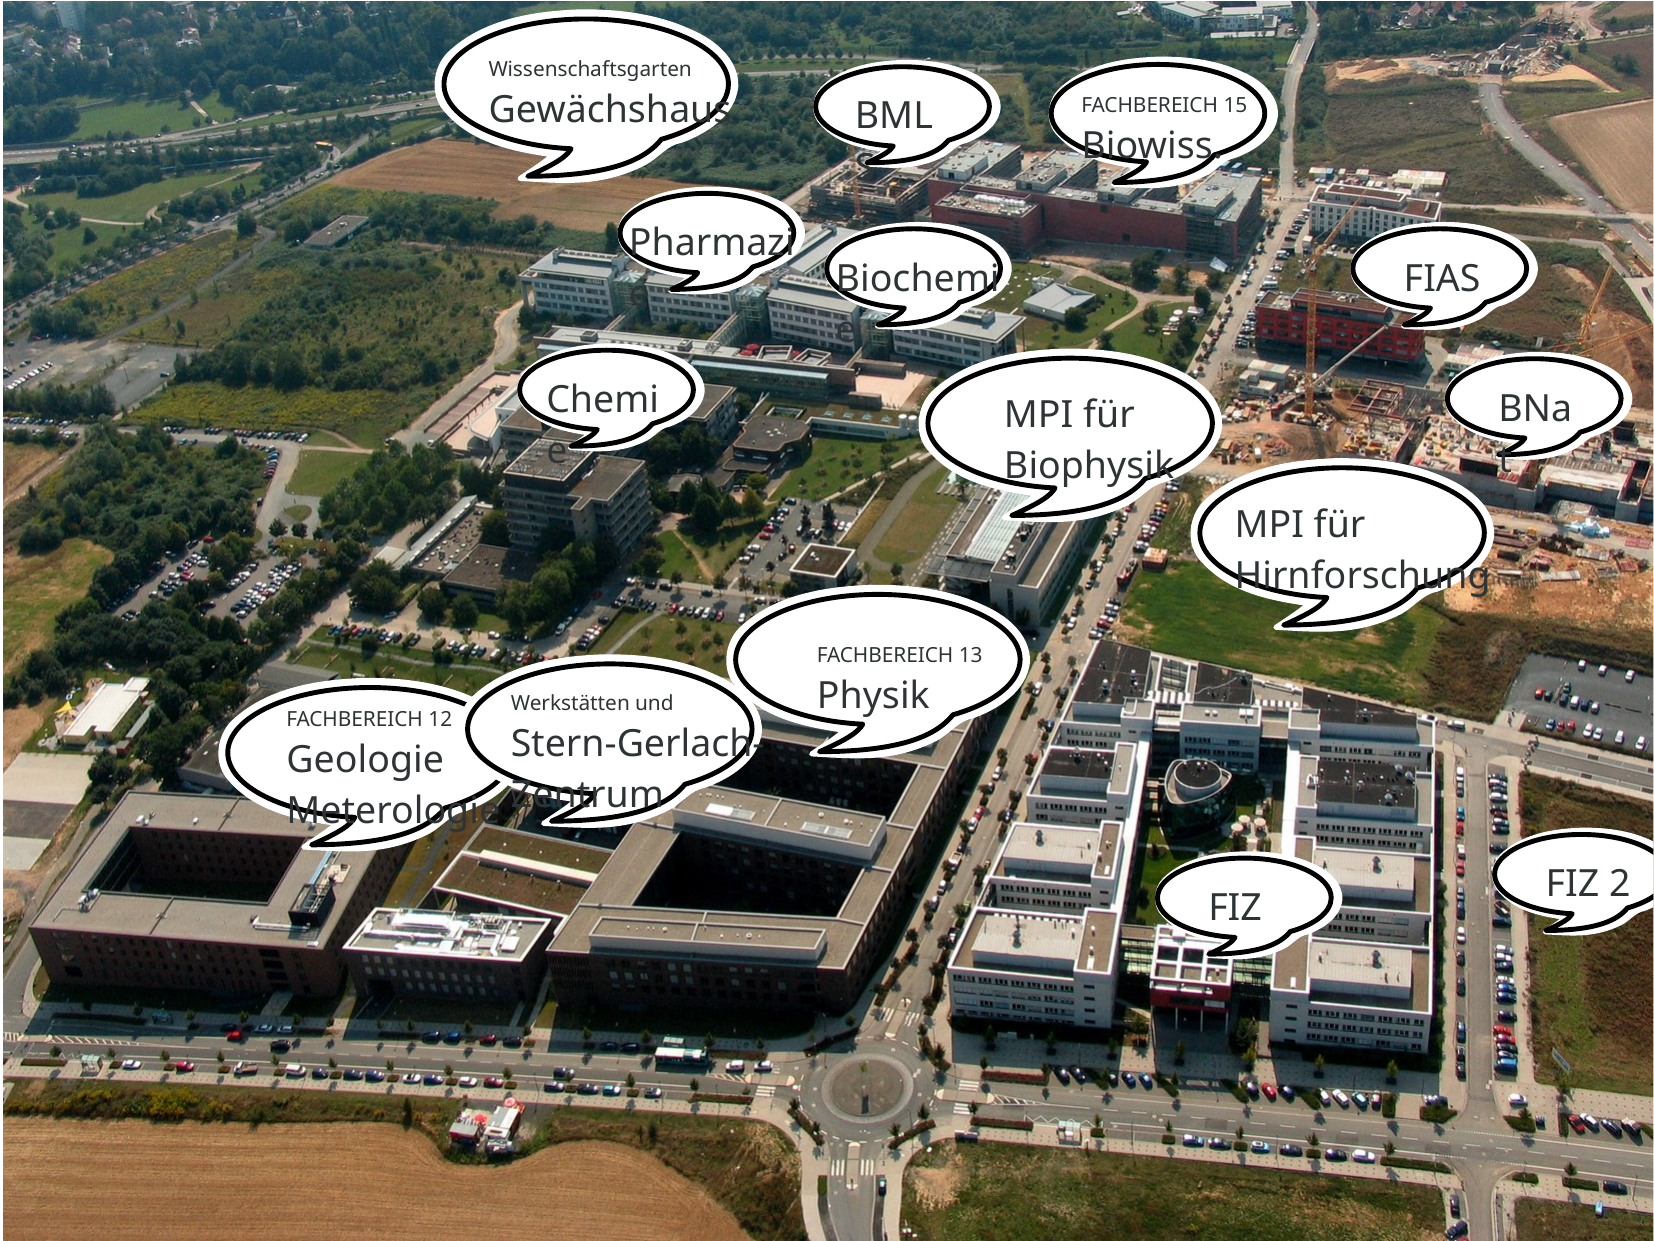

Wissenschaftsgarten
Gewächshaus
FACHBEREICH 15
Biowiss.
BMLS
Pharmazie
Biochemie
FIAS
Chemie
MPI für
Biophysik
BNat
MPI für
Hirnforschung
FACHBEREICH 13
Physik
Werkstätten und
Stern-Gerlach-
Zentrum
FACHBEREICH 12
Geologie
Meterologie
FIZ 2
FIZ